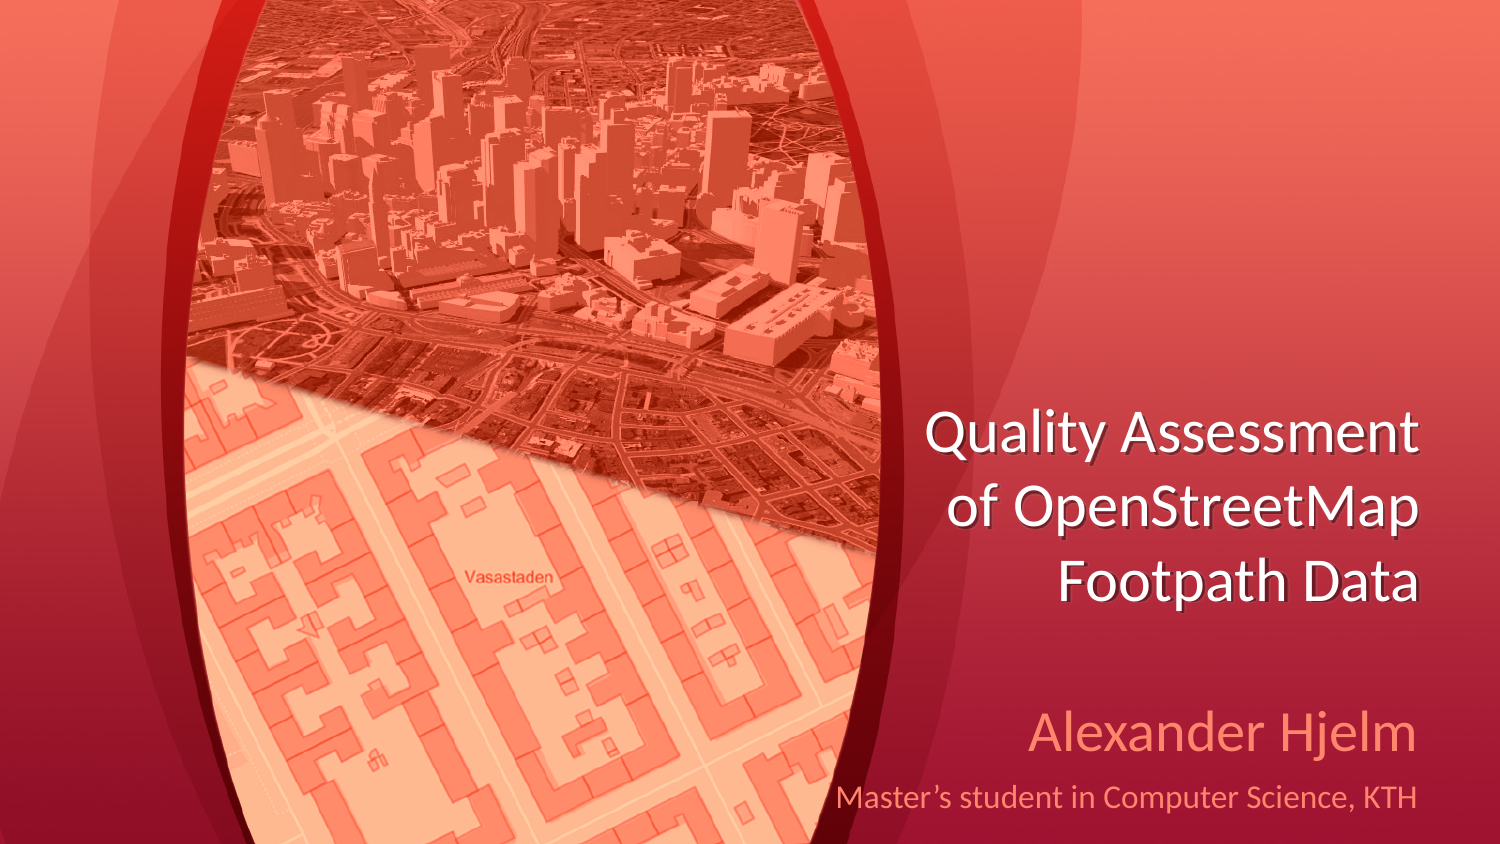

# Quality Assessment of OpenStreetMap Footpath Data
Alexander Hjelm
Master’s student in Computer Science, KTH